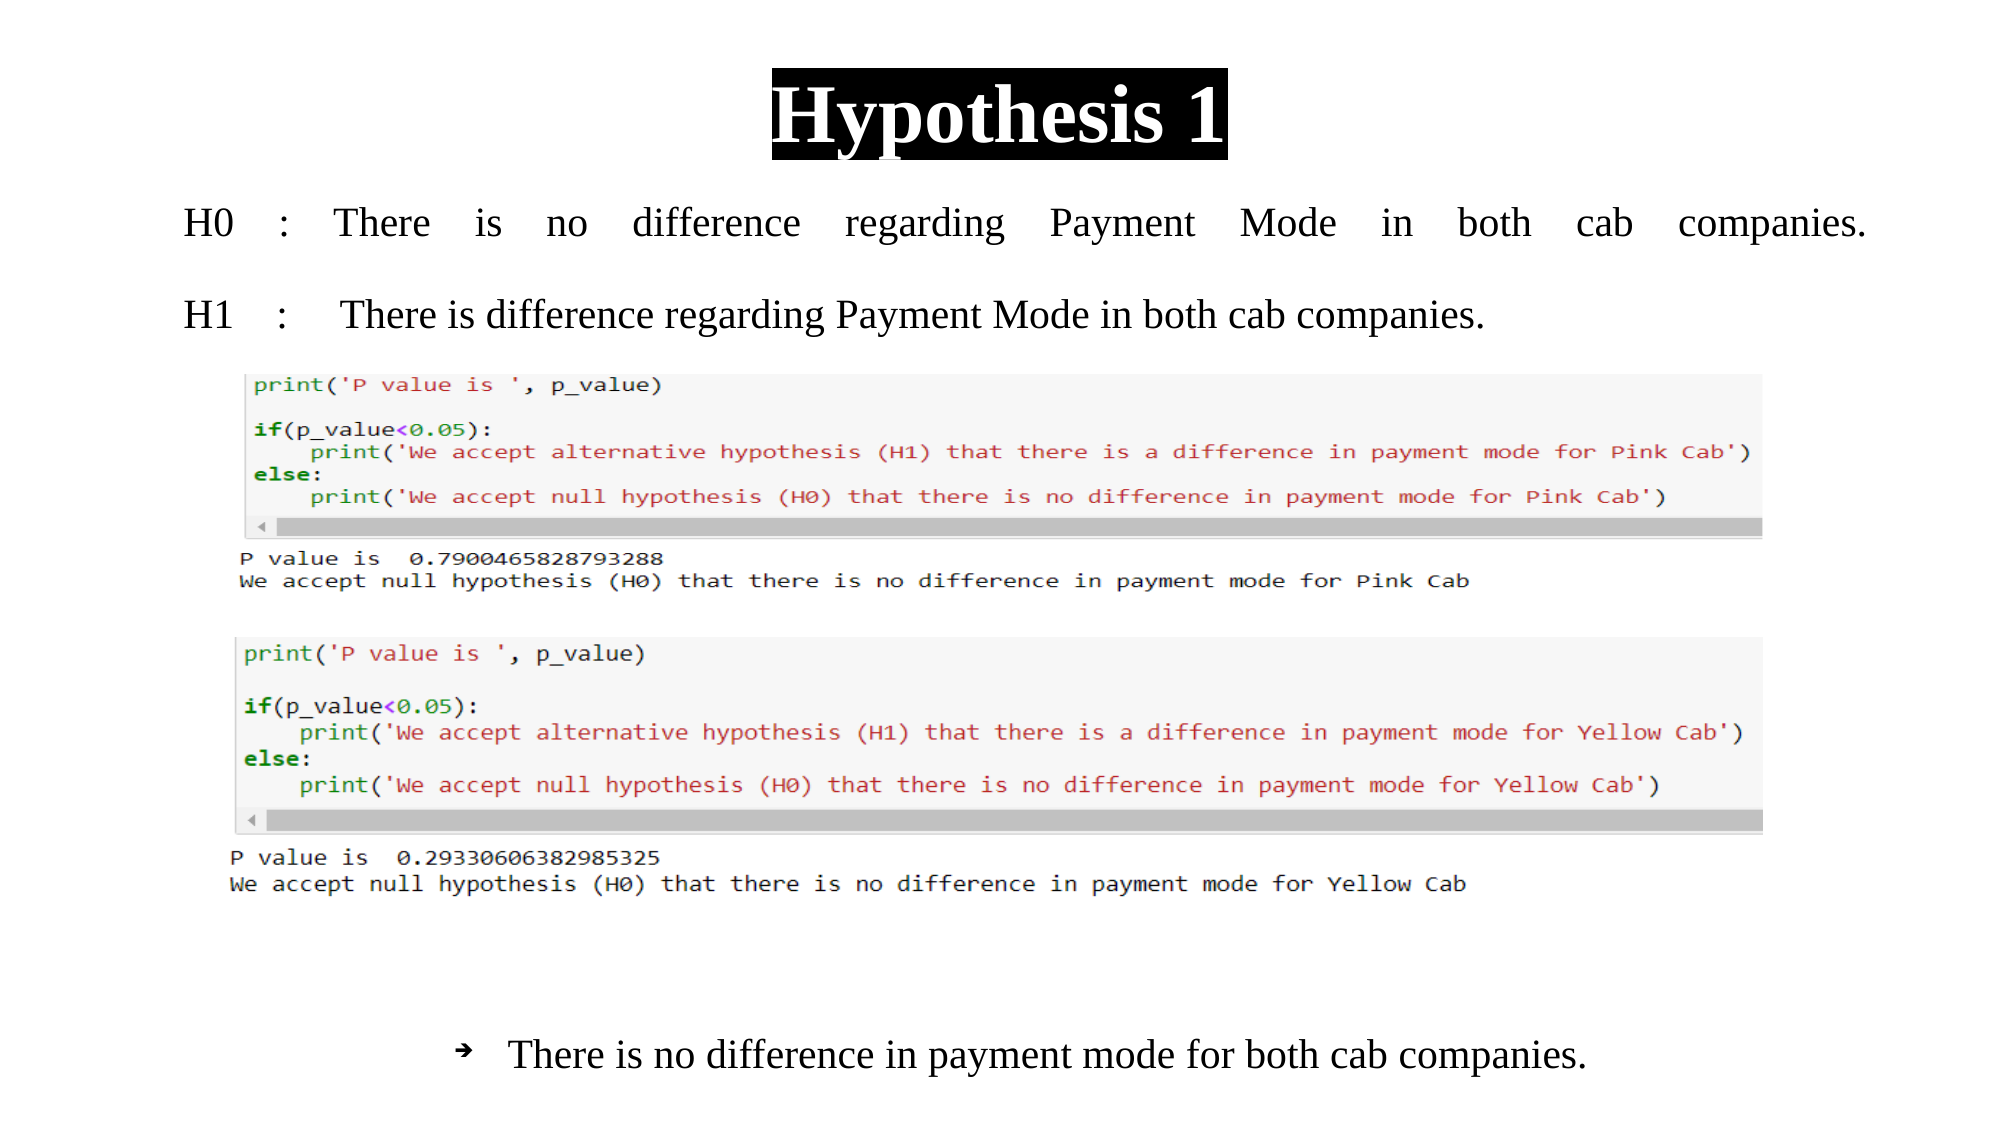

# Hypothesis 1
H0 : There is no difference regarding Payment Mode in both cab companies.
H1 : There is difference regarding Payment Mode in both cab companies.
There is no difference in payment mode for both cab companies.